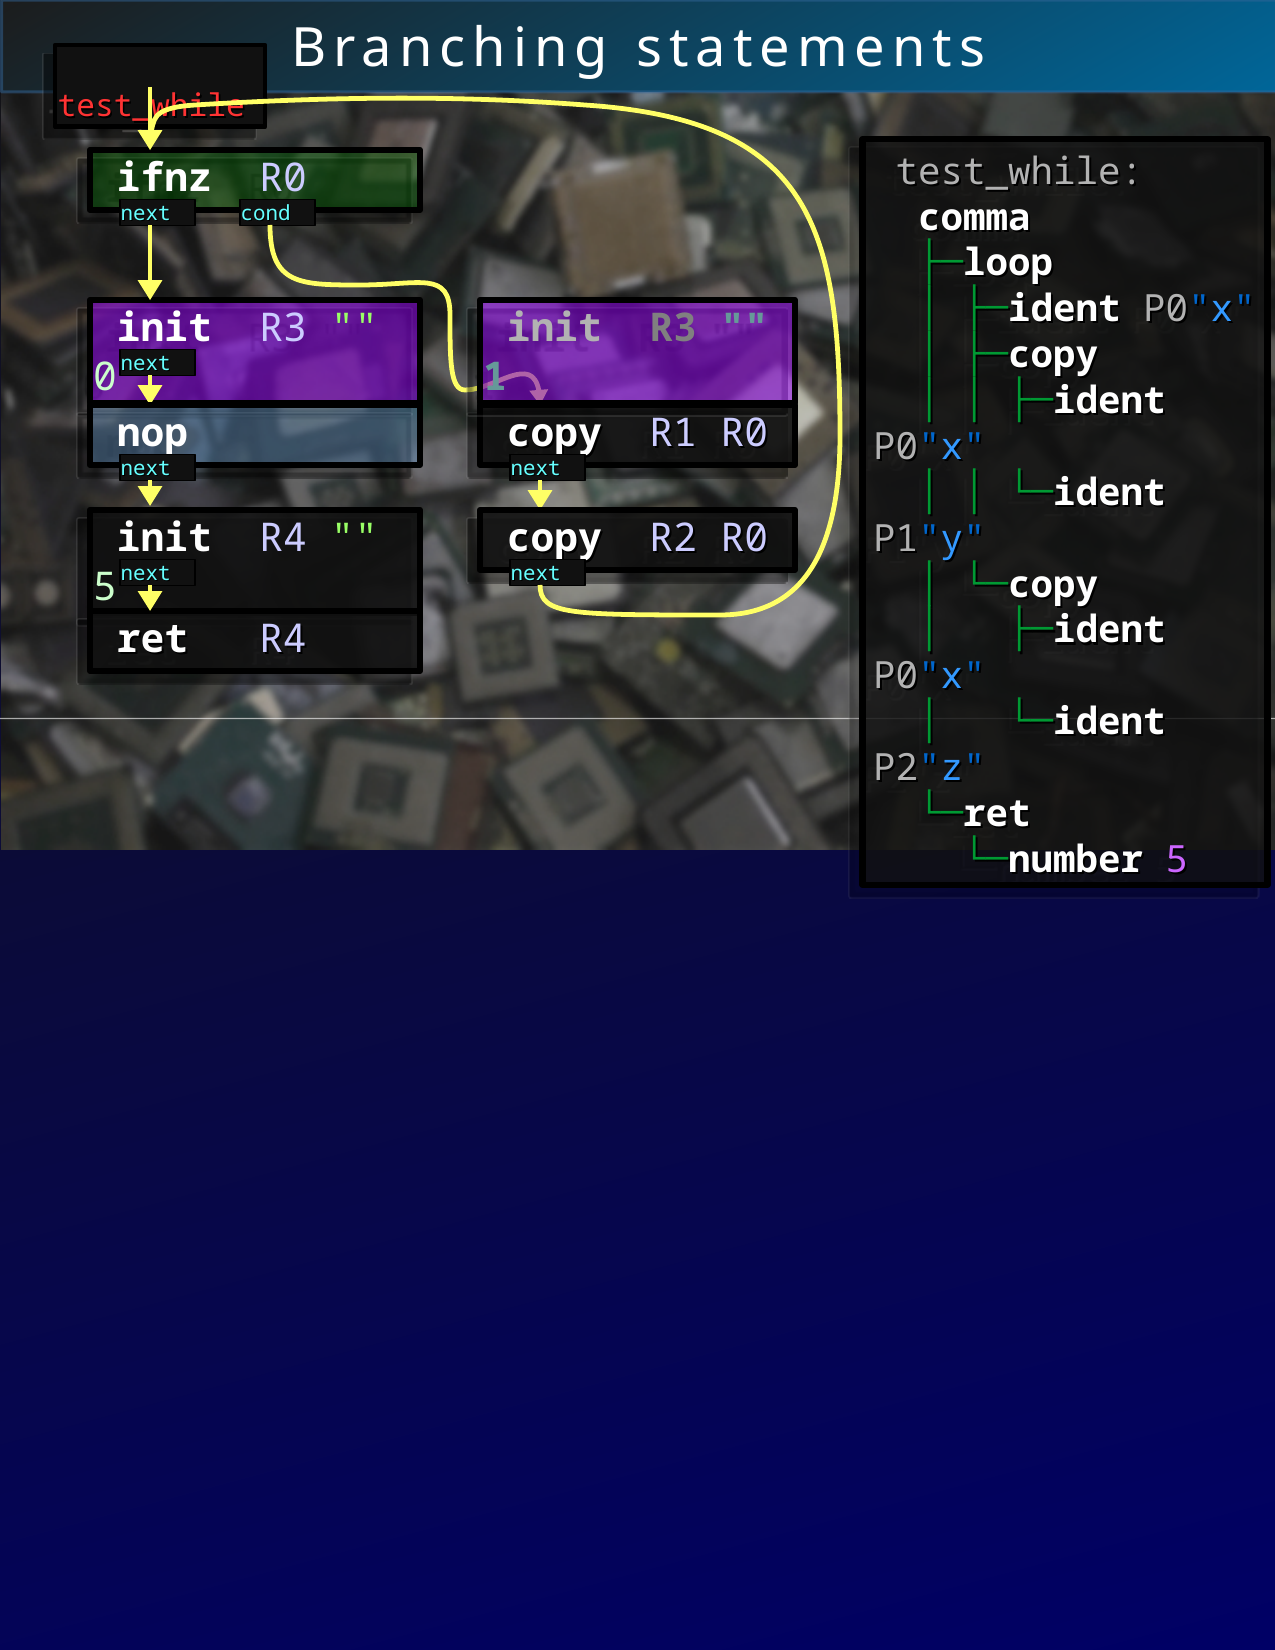

Branching statements
 test_while
 test_while:
 comma
 ├─loop
 │ ├─ident P0"x"
 │ ├─copy
 │ │ ├─ident P0"x"
 │ │ └─ident P1"y"
 │ └─copy
 │ ├─ident P0"x"
 │ └─ident P2"z"
 └─ret
 └─number 5
 ifnz R0
next
cond
 init R3 "" 0
 init R3 "" 1
next
 nop
 copy R1 R0
next
next
 init R4 "" 5
 copy R2 R0
next
next
 ret R4